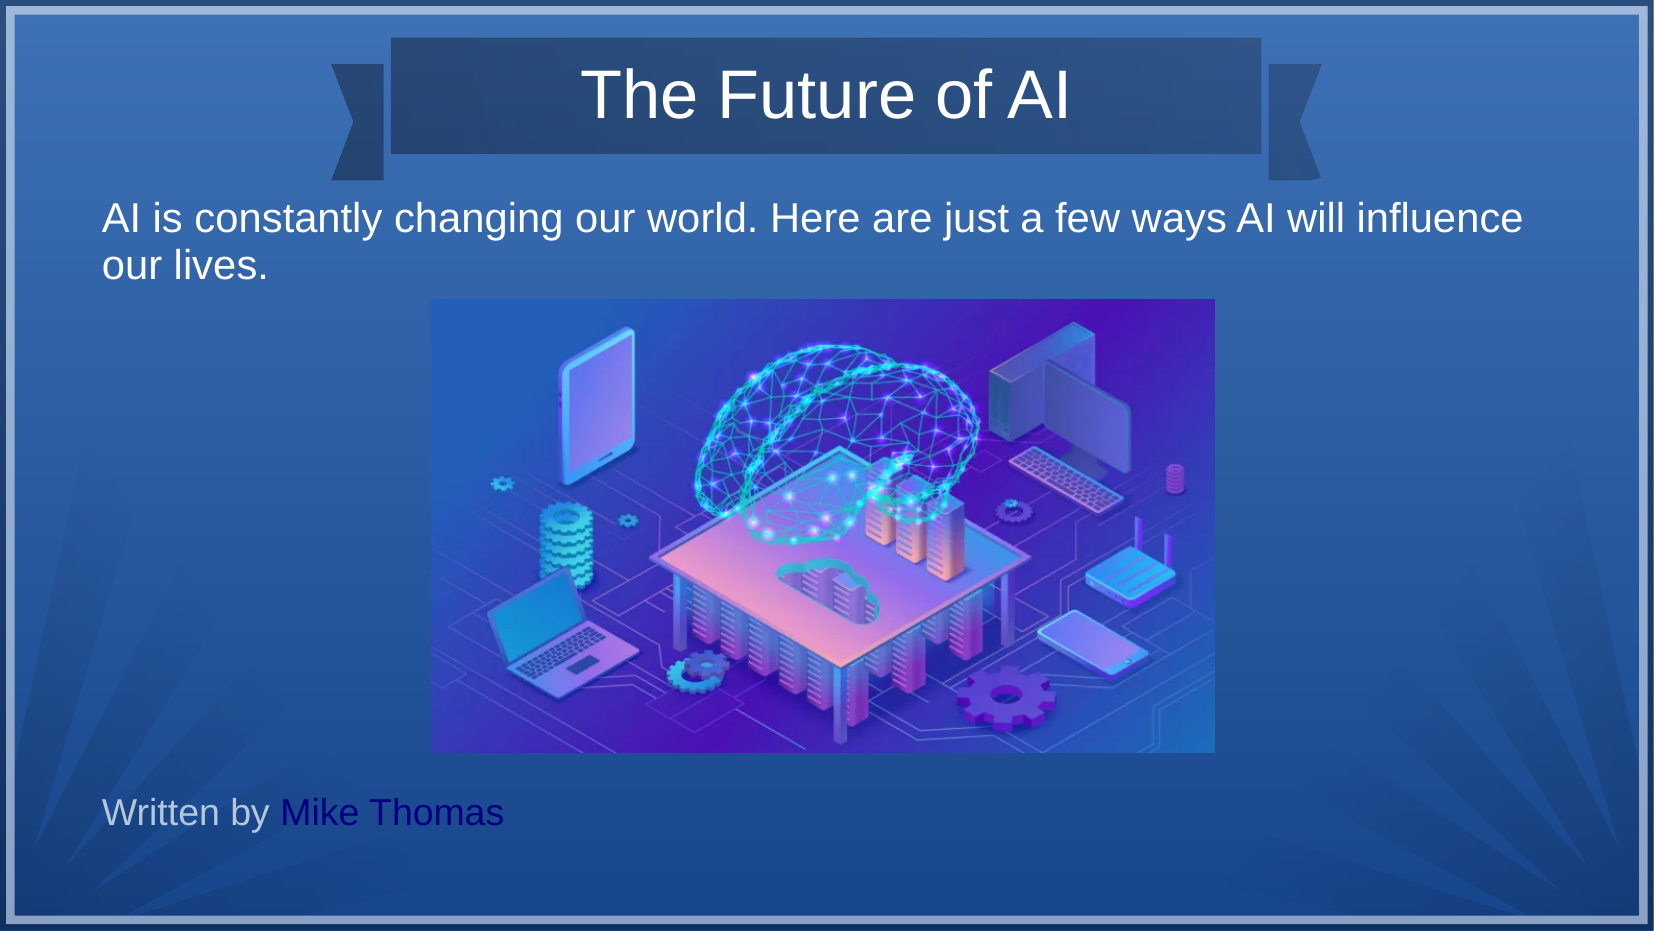

# The Future of AI
AI is constantly changing our world. Here are just a few ways AI will influence our lives.
Written by Mike Thomas